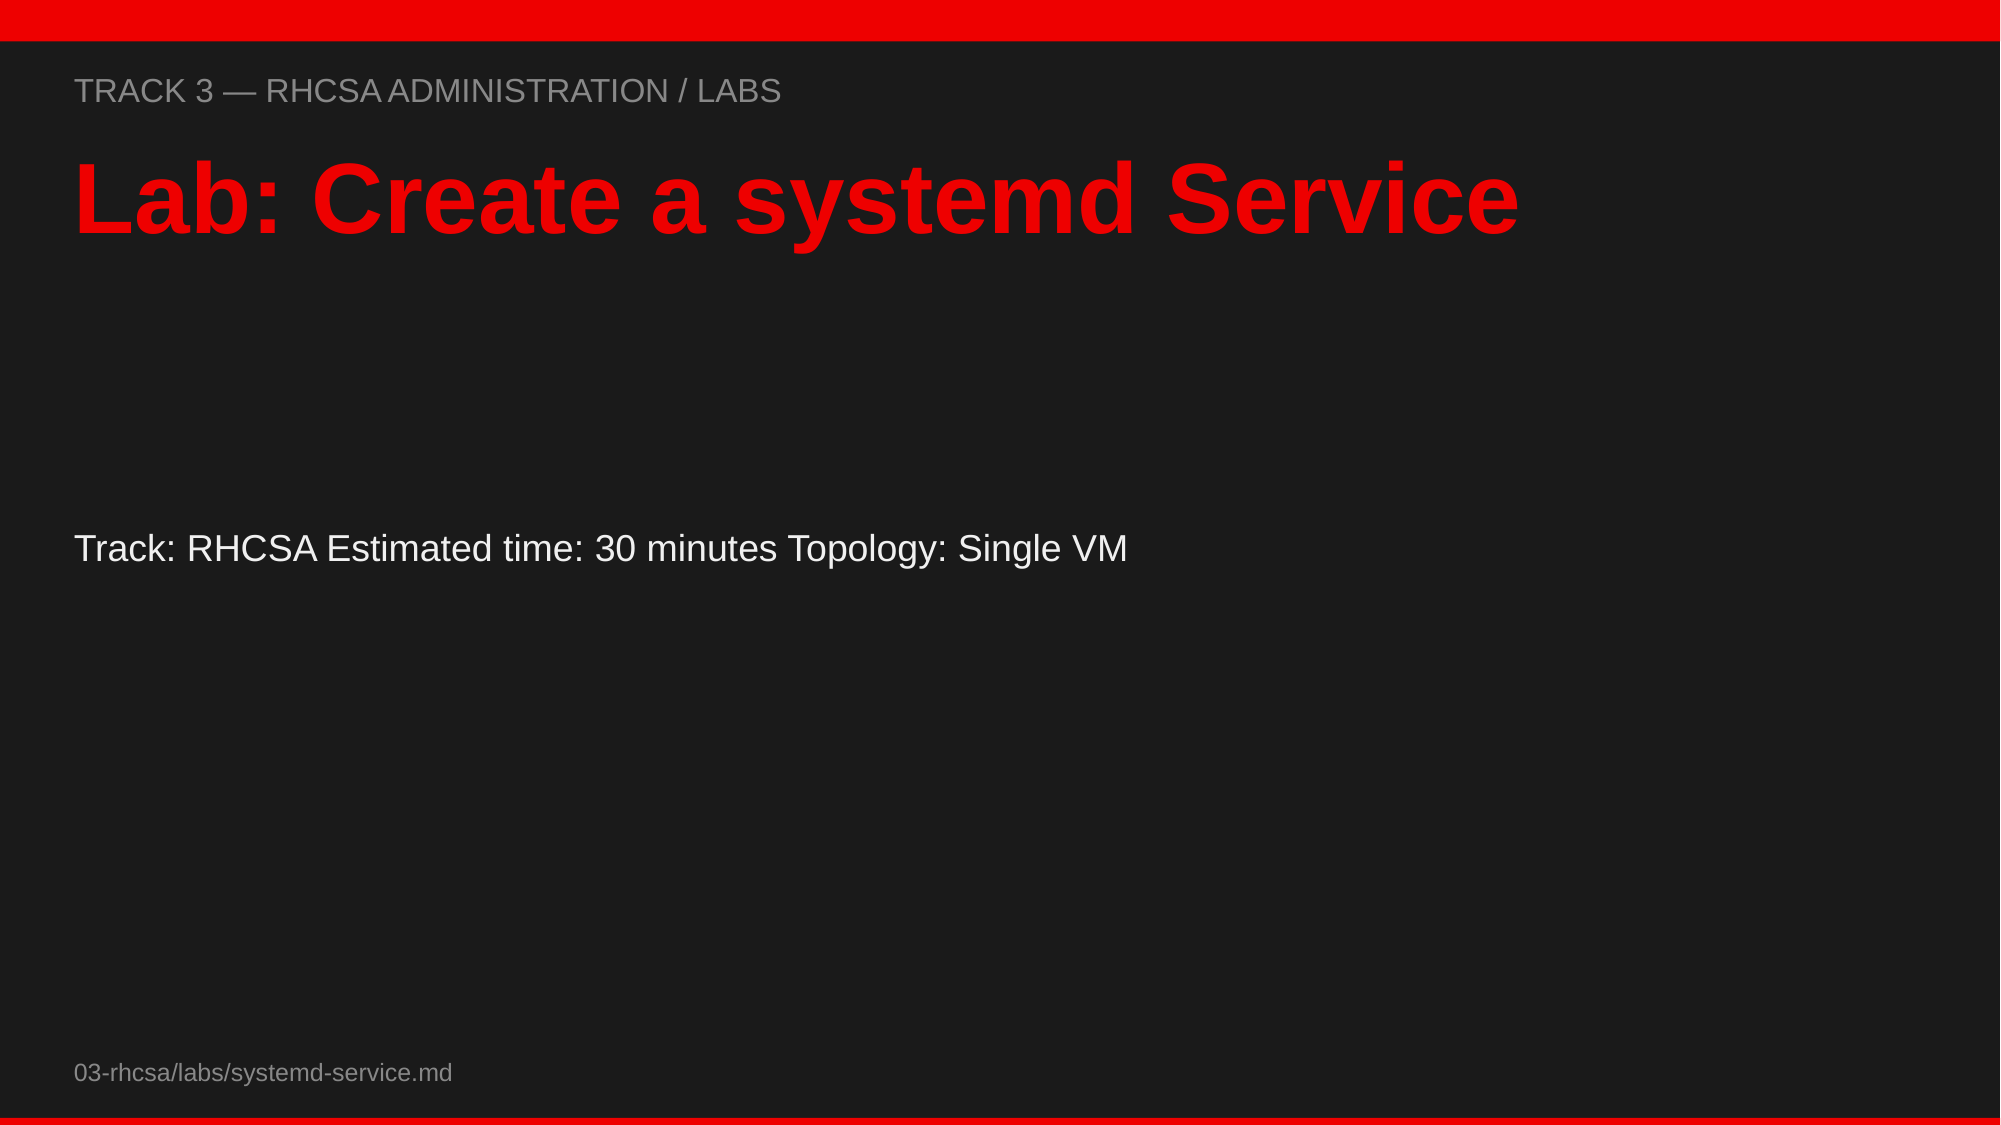

TRACK 3 — RHCSA ADMINISTRATION / LABS
Lab: Create a systemd Service
Track: RHCSA Estimated time: 30 minutes Topology: Single VM
03-rhcsa/labs/systemd-service.md